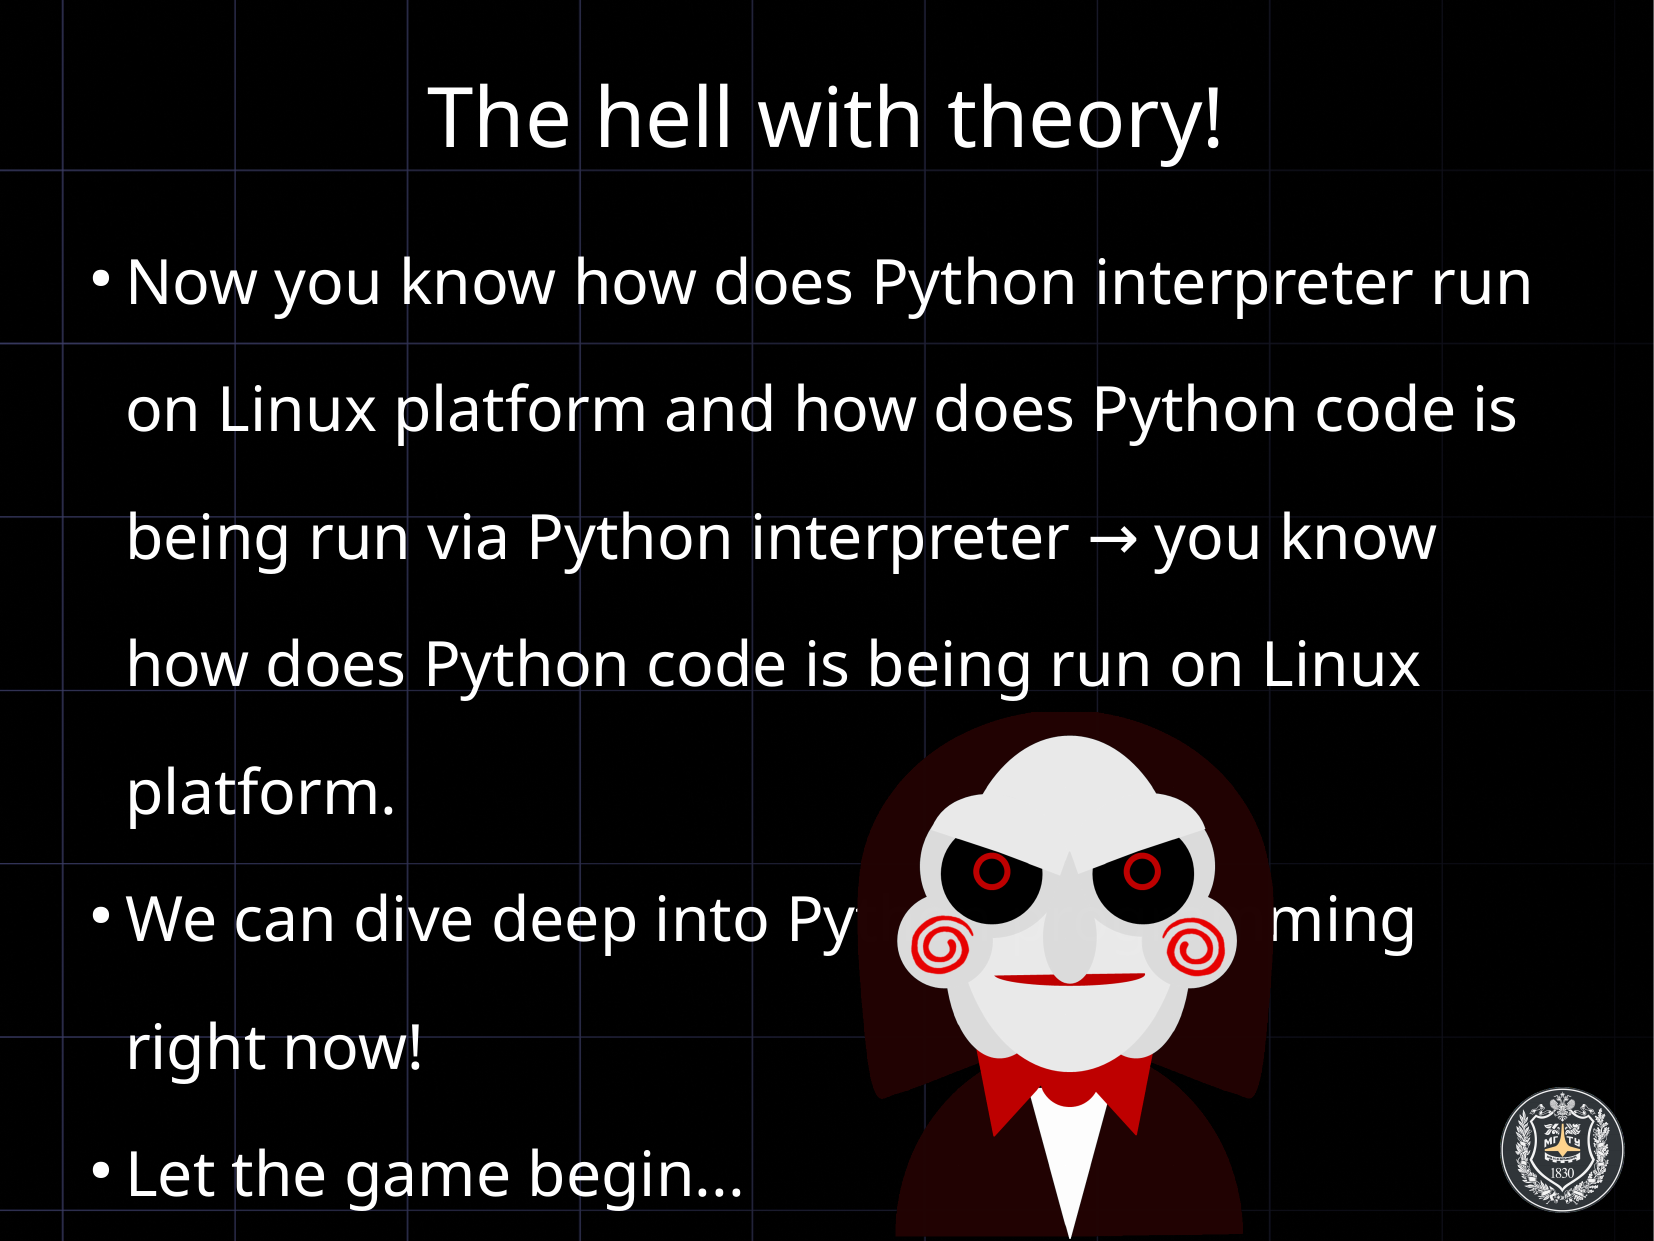

# The hell with theory!
Now you know how does Python interpreter run on Linux platform and how does Python code is being run via Python interpreter → you know how does Python code is being run on Linux platform.
We can dive deep into Python programming right now!
Let the game begin...